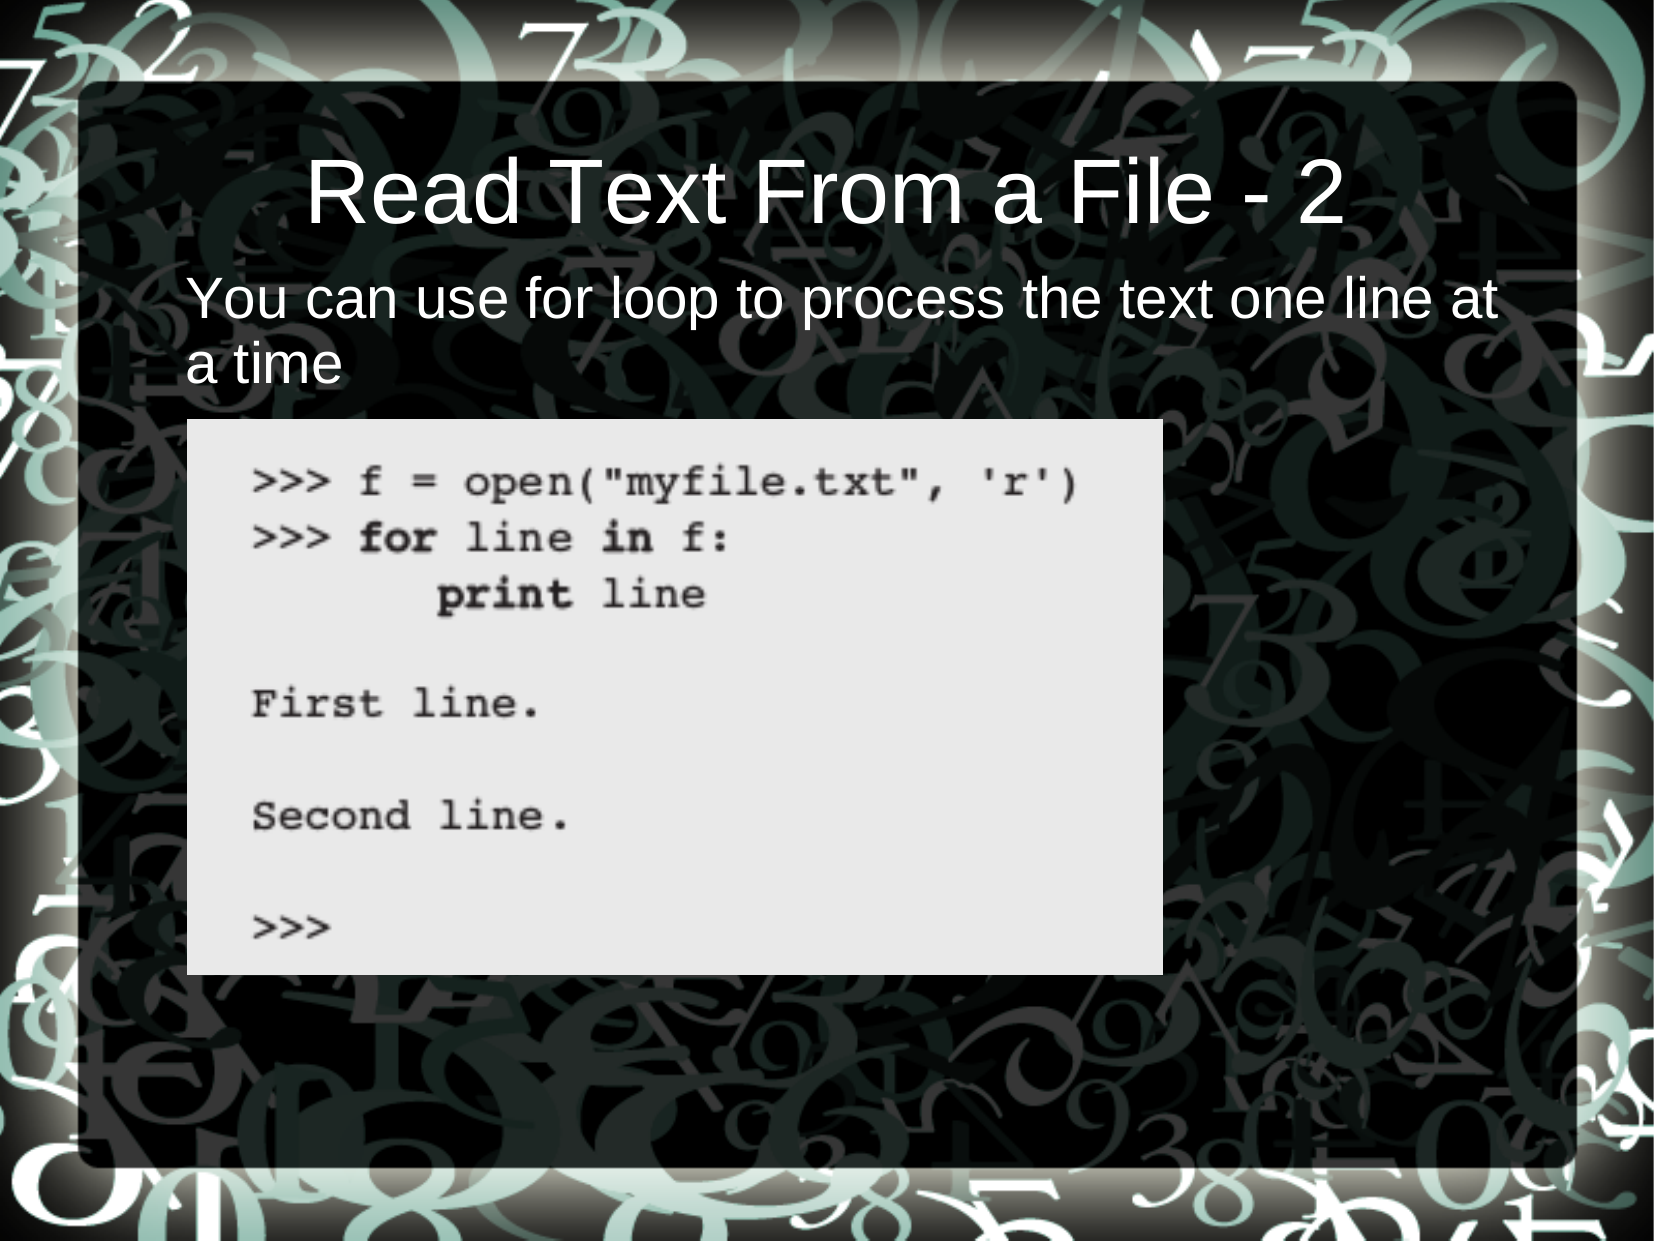

# Read Text From a File - 2
You can use for loop to process the text one line at a time